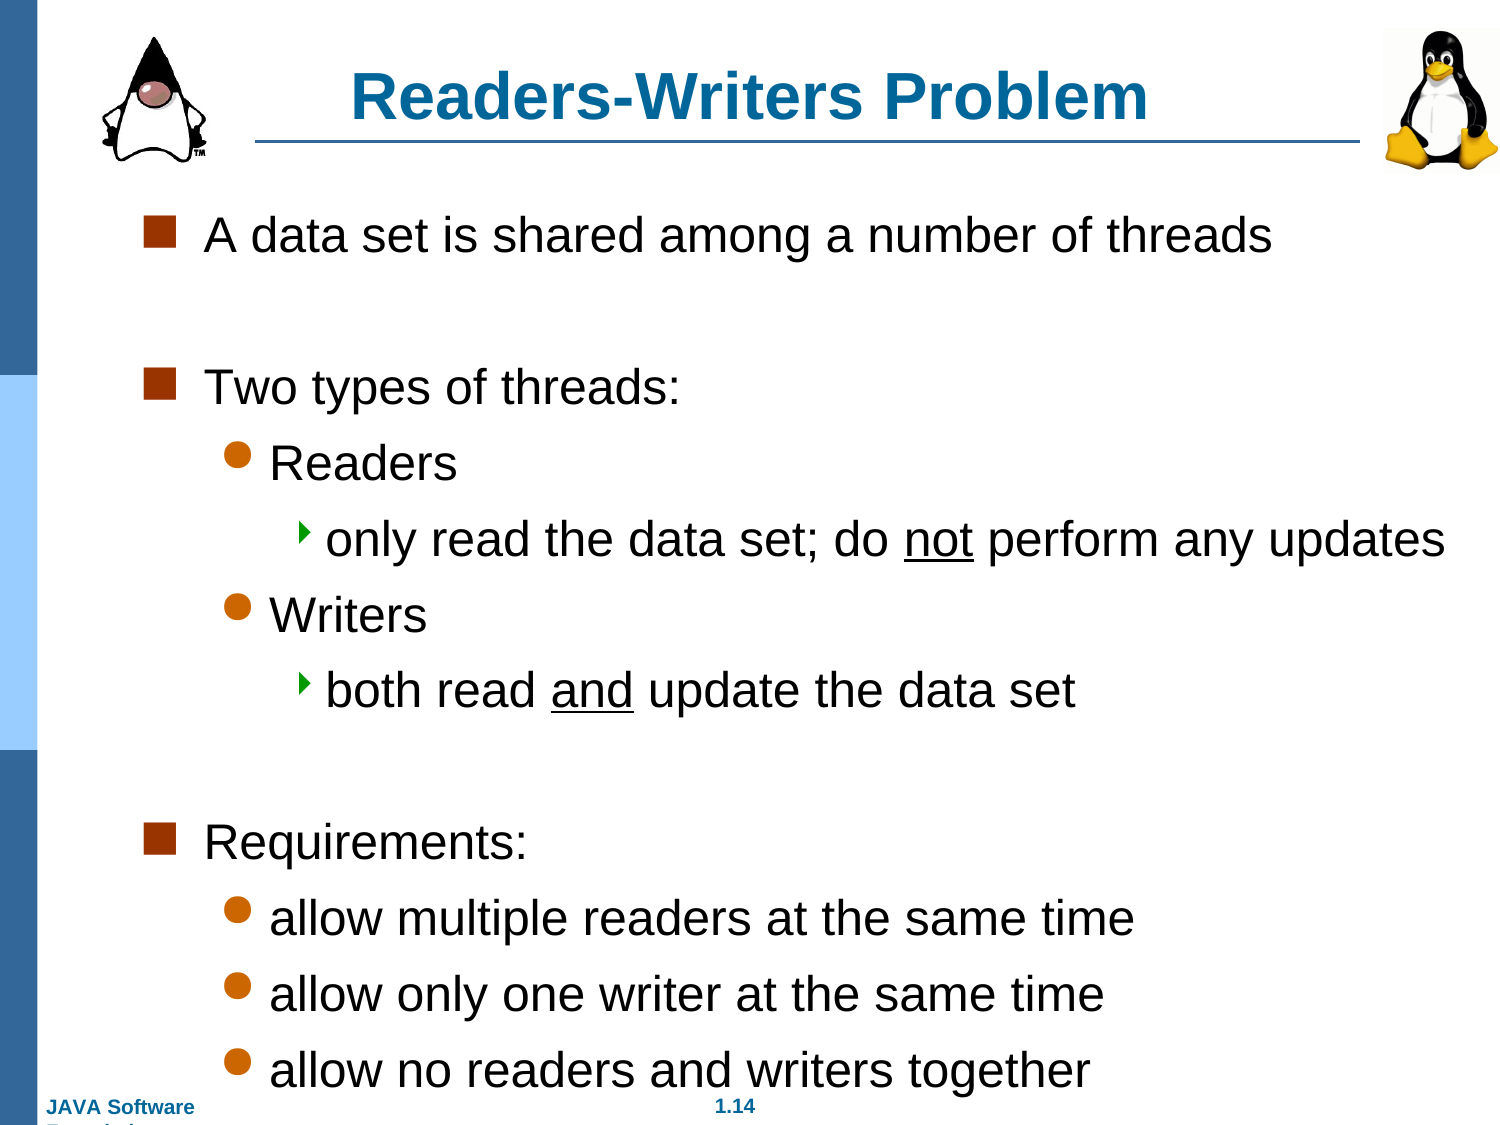

# Readers-Writers Problem
A data set is shared among a number of threads
Two types of threads:
Readers
only read the data set; do not perform any updates
Writers
both read and update the data set
Requirements:
allow multiple readers at the same time
allow only one writer at the same time
allow no readers and writers together